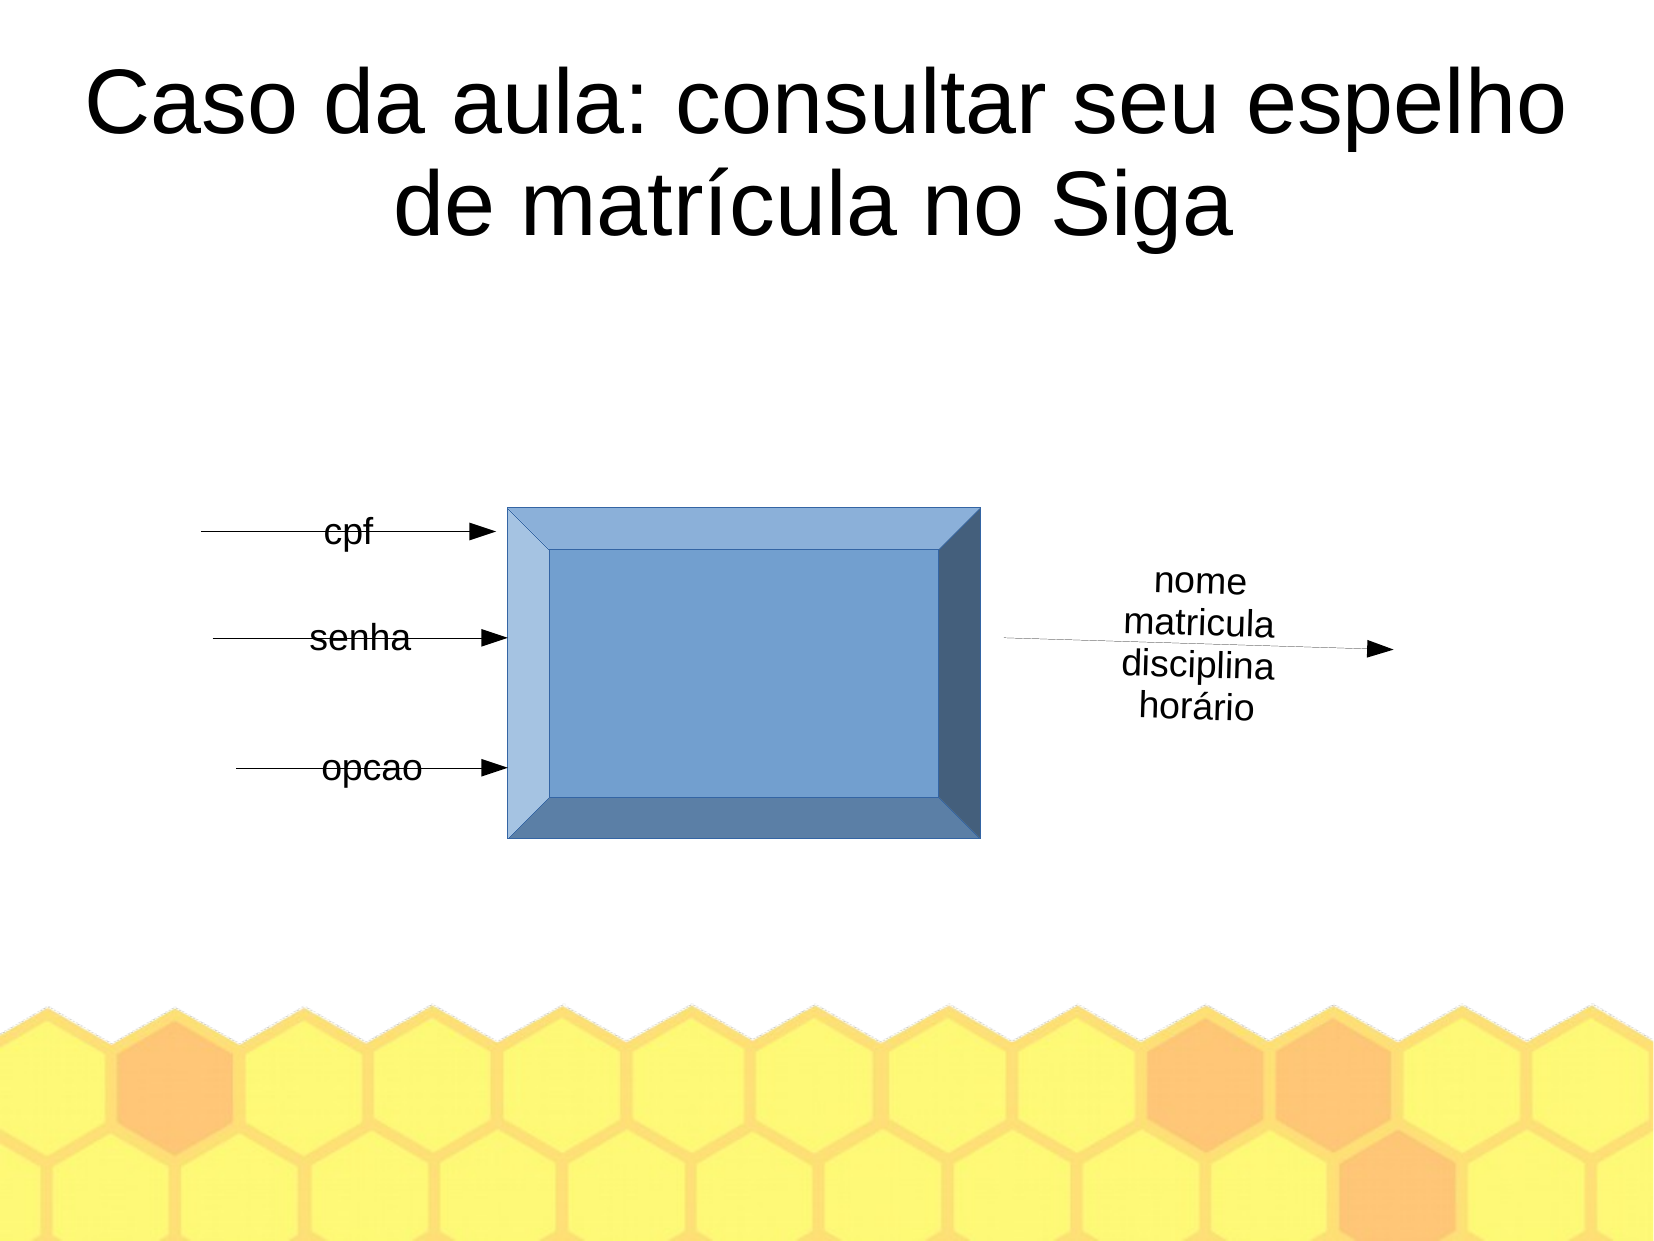

# Caso da aula: consultar seu espelho de matrícula no Siga
cpf
senha
nome
matricula
disciplina
horário
opcao